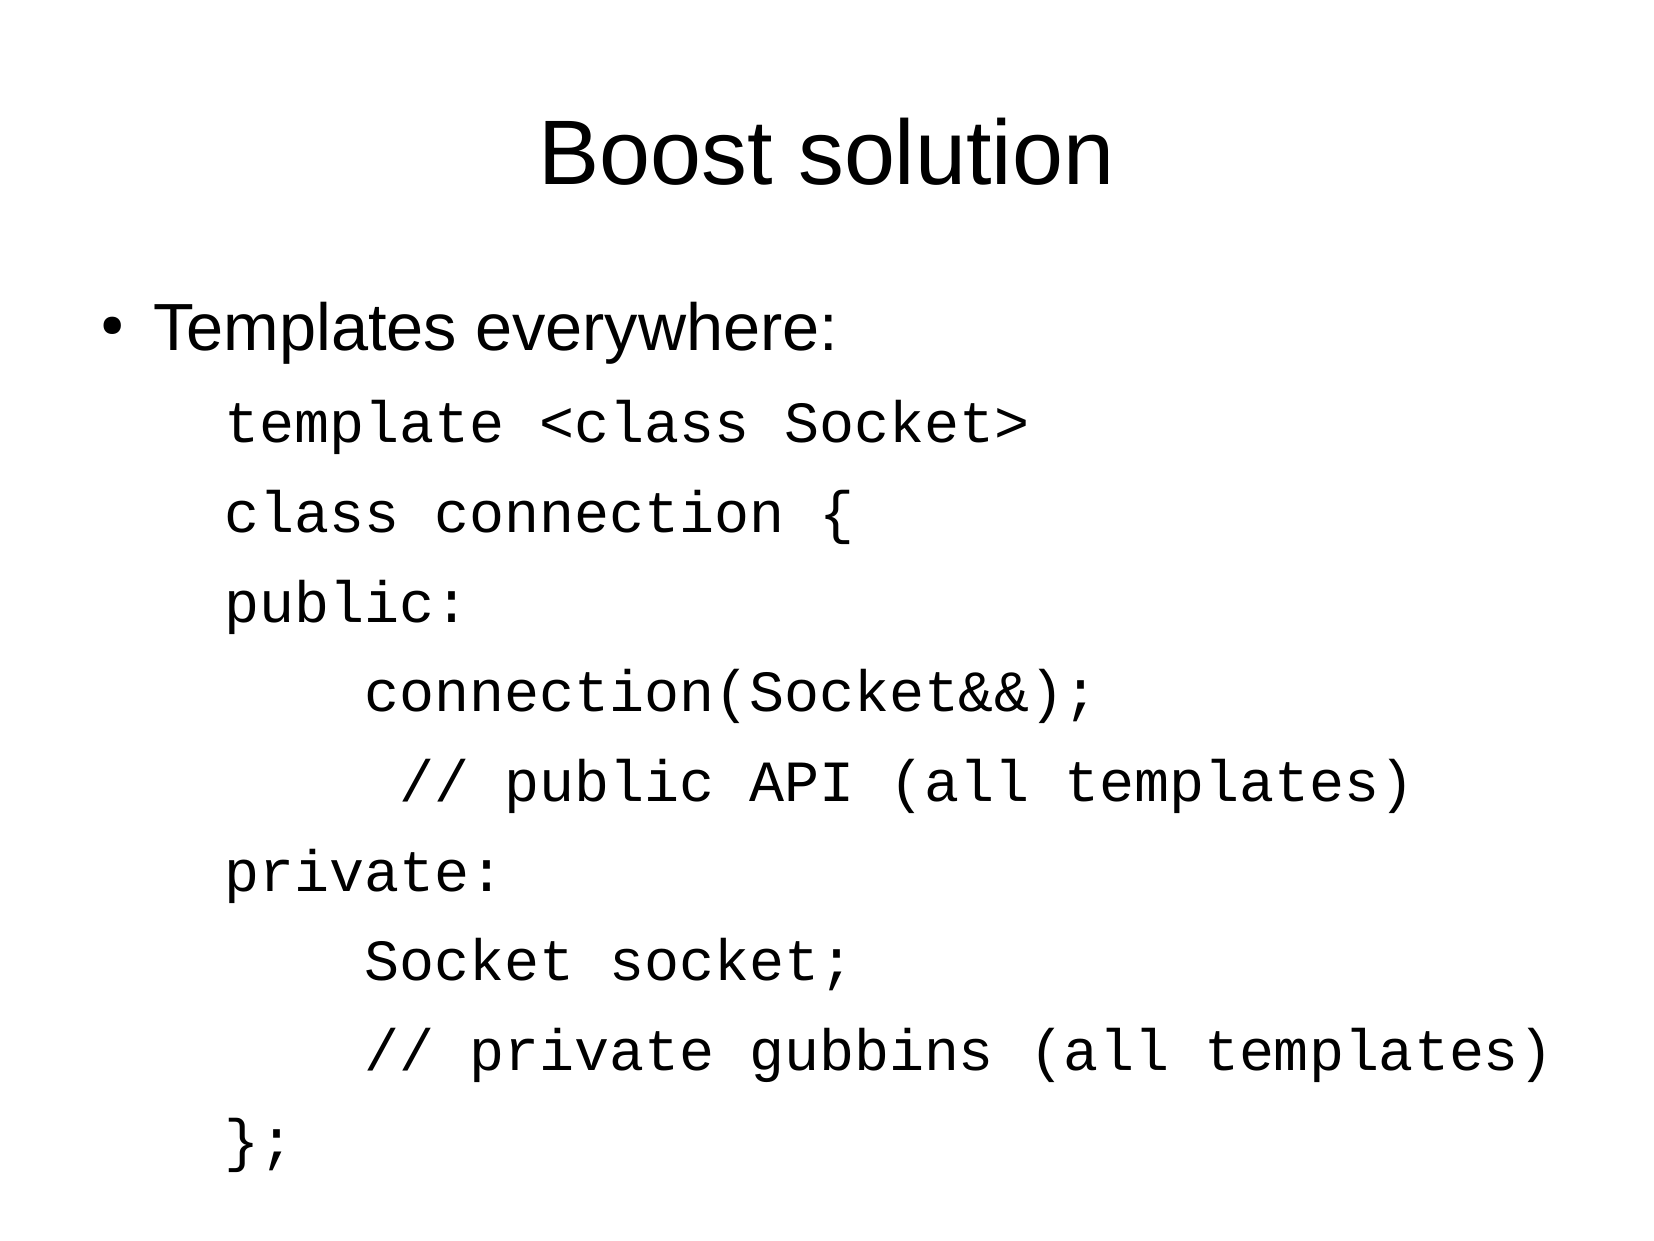

# Boost solution
Templates everywhere:
template <class Socket>
class connection {
public:
 connection(Socket&&);
 // public API (all templates)
private:
 Socket socket;
 // private gubbins (all templates)
};